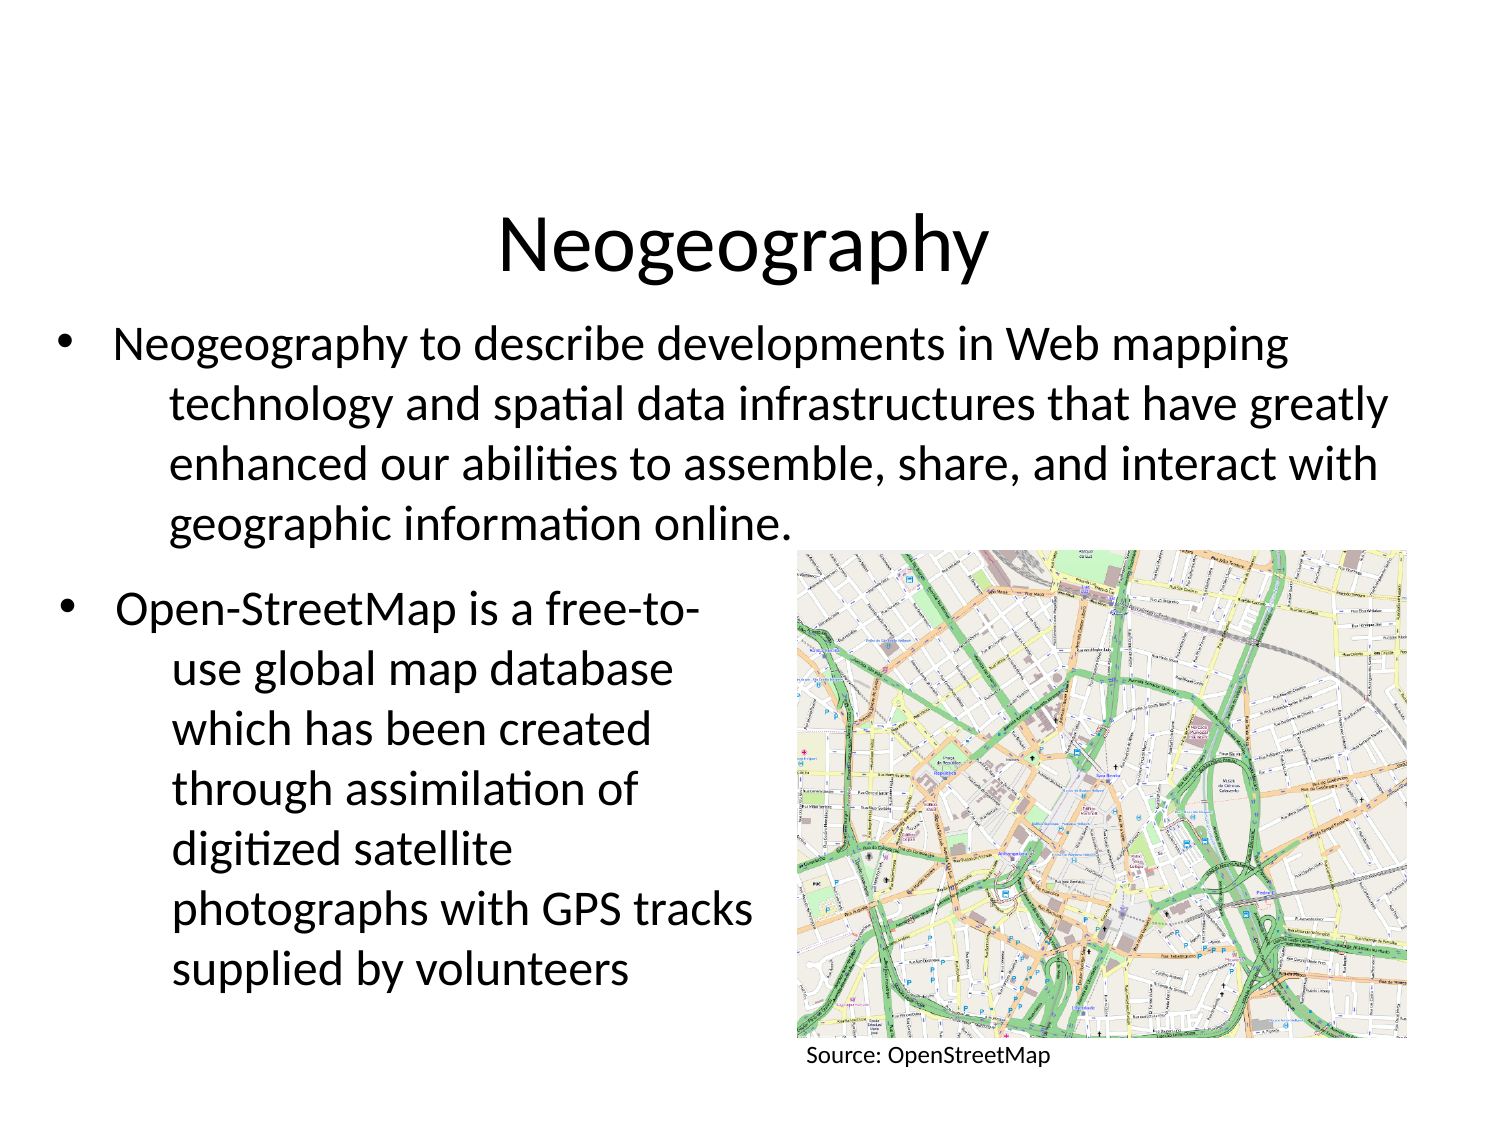

# Neogeography
Neogeography to describe developments in Web mapping technology and spatial data infrastructures that have greatly enhanced our abilities to assemble, share, and interact with geographic information online.
Open-StreetMap is a free-to-use global map database which has been created through assimilation of digitized satellite photographs with GPS tracks supplied by volunteers
Source: OpenStreetMap